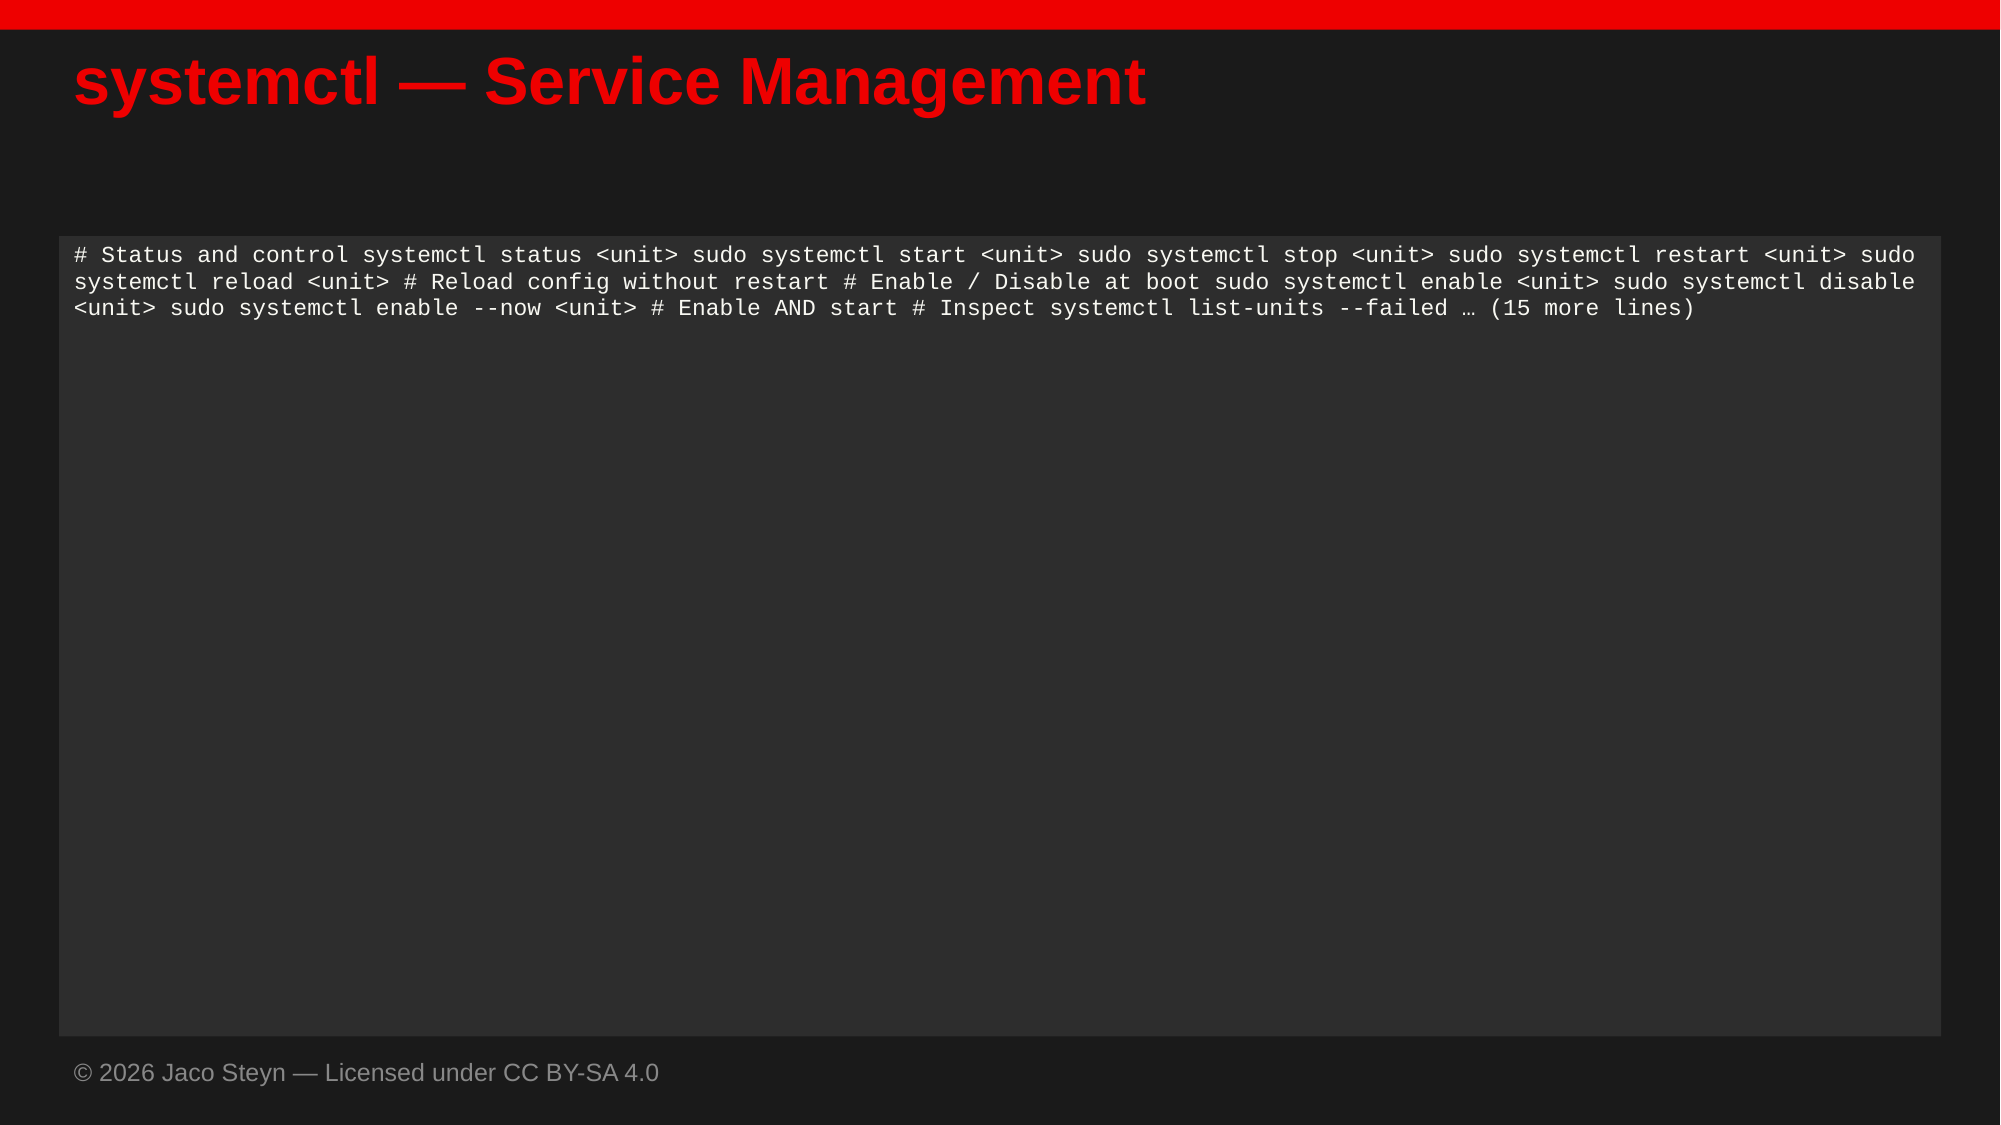

systemctl — Service Management
# Status and control systemctl status <unit> sudo systemctl start <unit> sudo systemctl stop <unit> sudo systemctl restart <unit> sudo systemctl reload <unit> # Reload config without restart # Enable / Disable at boot sudo systemctl enable <unit> sudo systemctl disable <unit> sudo systemctl enable --now <unit> # Enable AND start # Inspect systemctl list-units --failed … (15 more lines)
© 2026 Jaco Steyn — Licensed under CC BY-SA 4.0